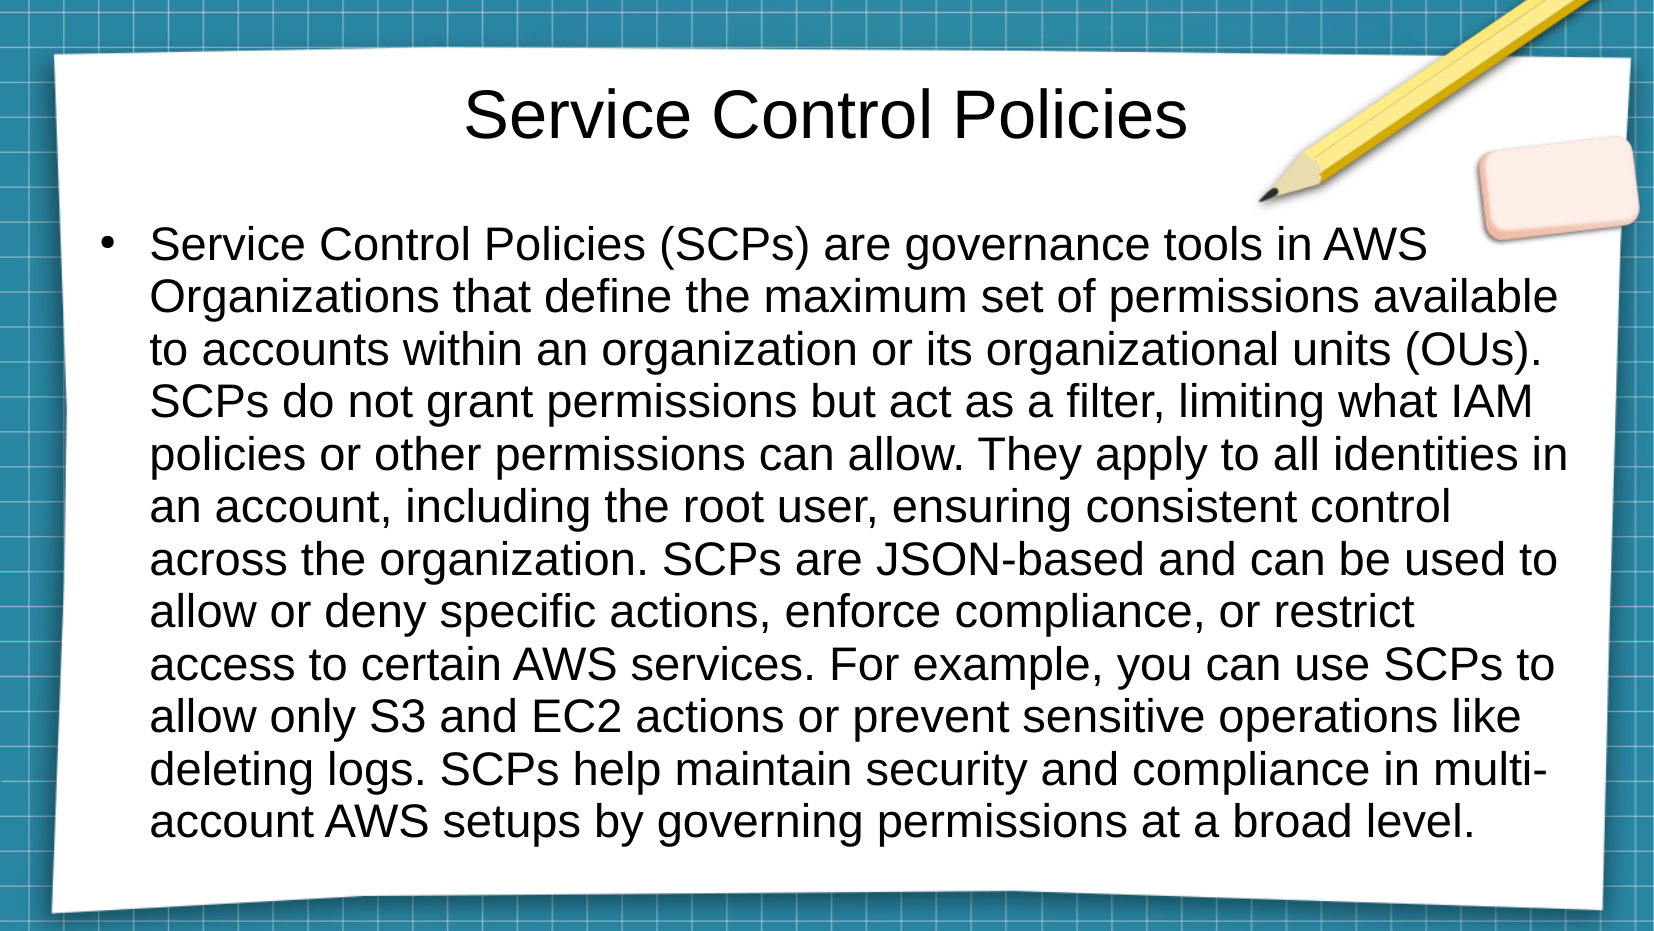

# Service Control Policies
Service Control Policies (SCPs) are governance tools in AWS Organizations that define the maximum set of permissions available to accounts within an organization or its organizational units (OUs). SCPs do not grant permissions but act as a filter, limiting what IAM policies or other permissions can allow. They apply to all identities in an account, including the root user, ensuring consistent control across the organization. SCPs are JSON-based and can be used to allow or deny specific actions, enforce compliance, or restrict access to certain AWS services. For example, you can use SCPs to allow only S3 and EC2 actions or prevent sensitive operations like deleting logs. SCPs help maintain security and compliance in multi-account AWS setups by governing permissions at a broad level.